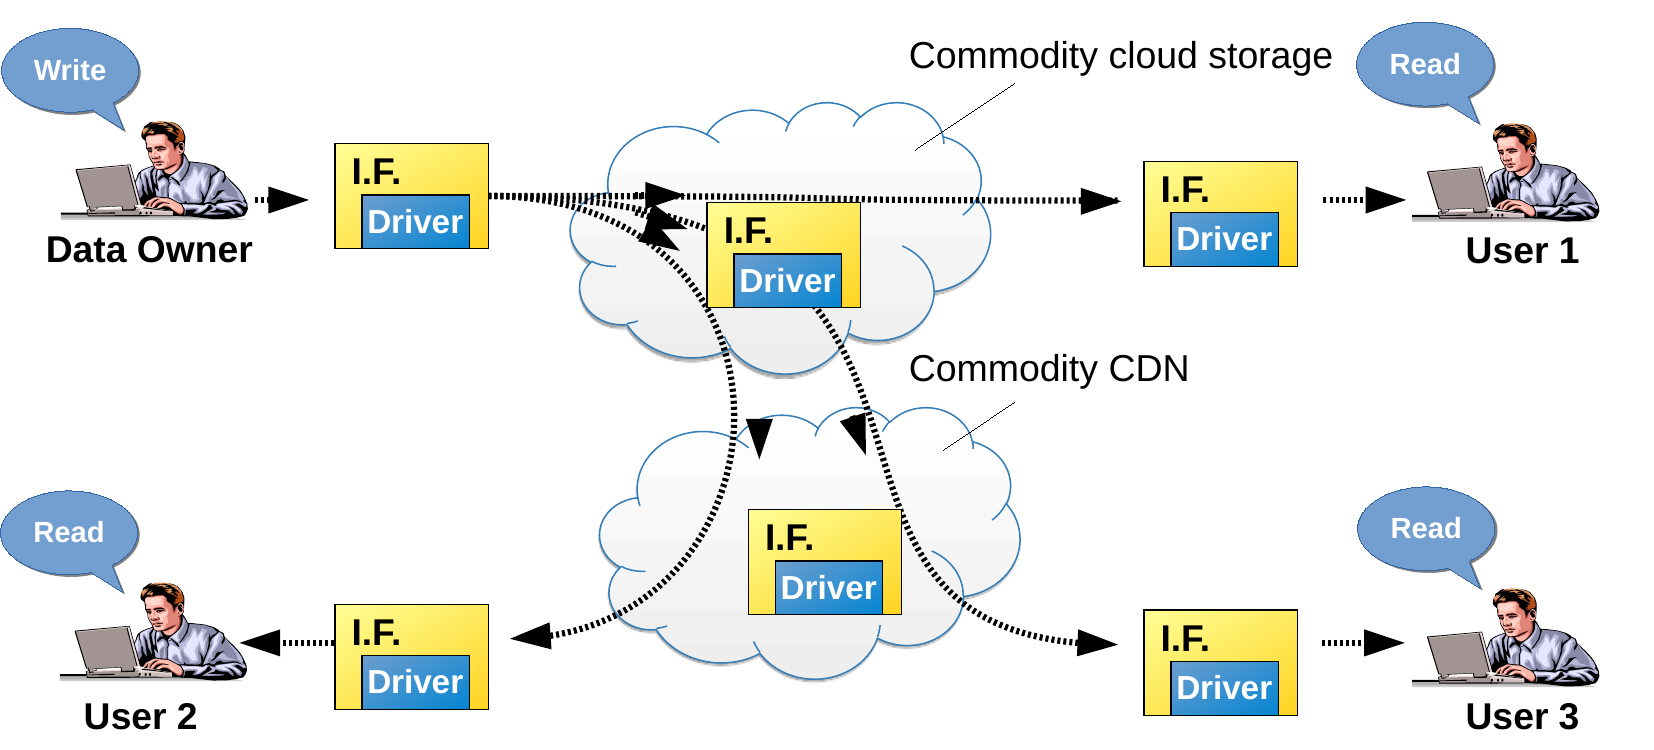

Read
Commodity cloud storage
Write
I.F.
I.F.
Driver
I.F.
Driver
Data Owner
User 1
Driver
Commodity CDN
Read
Read
I.F.
Driver
I.F.
I.F.
Driver
Driver
User 2
User 3